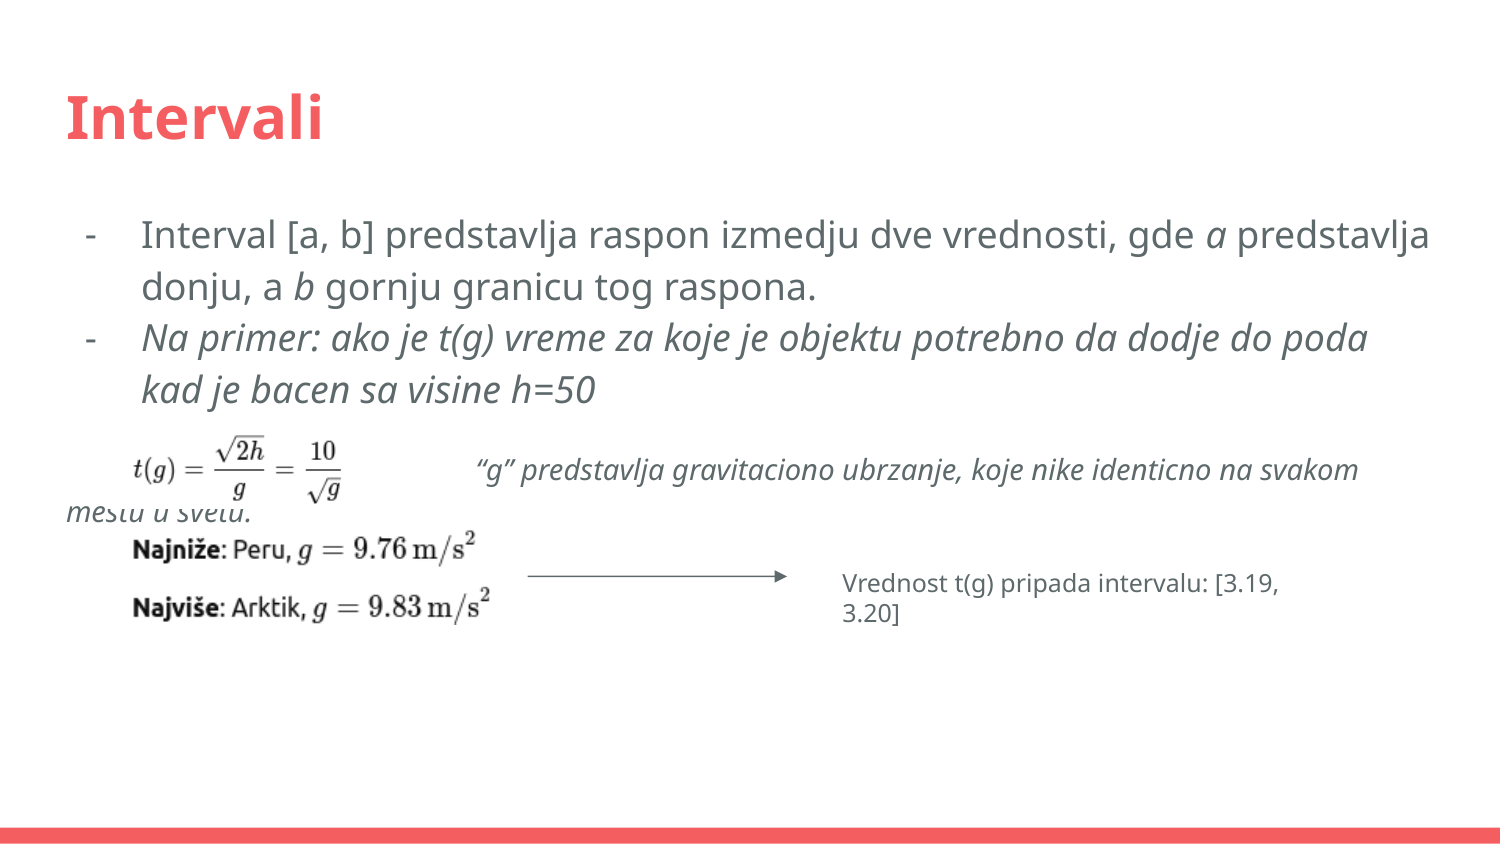

# Intervali
Interval [a, b] predstavlja raspon izmedju dve vrednosti, gde a predstavlja donju, a b gornju granicu tog raspona.
Na primer: ako je t(g) vreme za koje je objektu potrebno da dodje do poda kad je bacen sa visine h=50
 “g” predstavlja gravitaciono ubrzanje, koje nike identicno na svakom mestu u svetu.
Vrednost t(g) pripada intervalu: [3.19, 3.20]